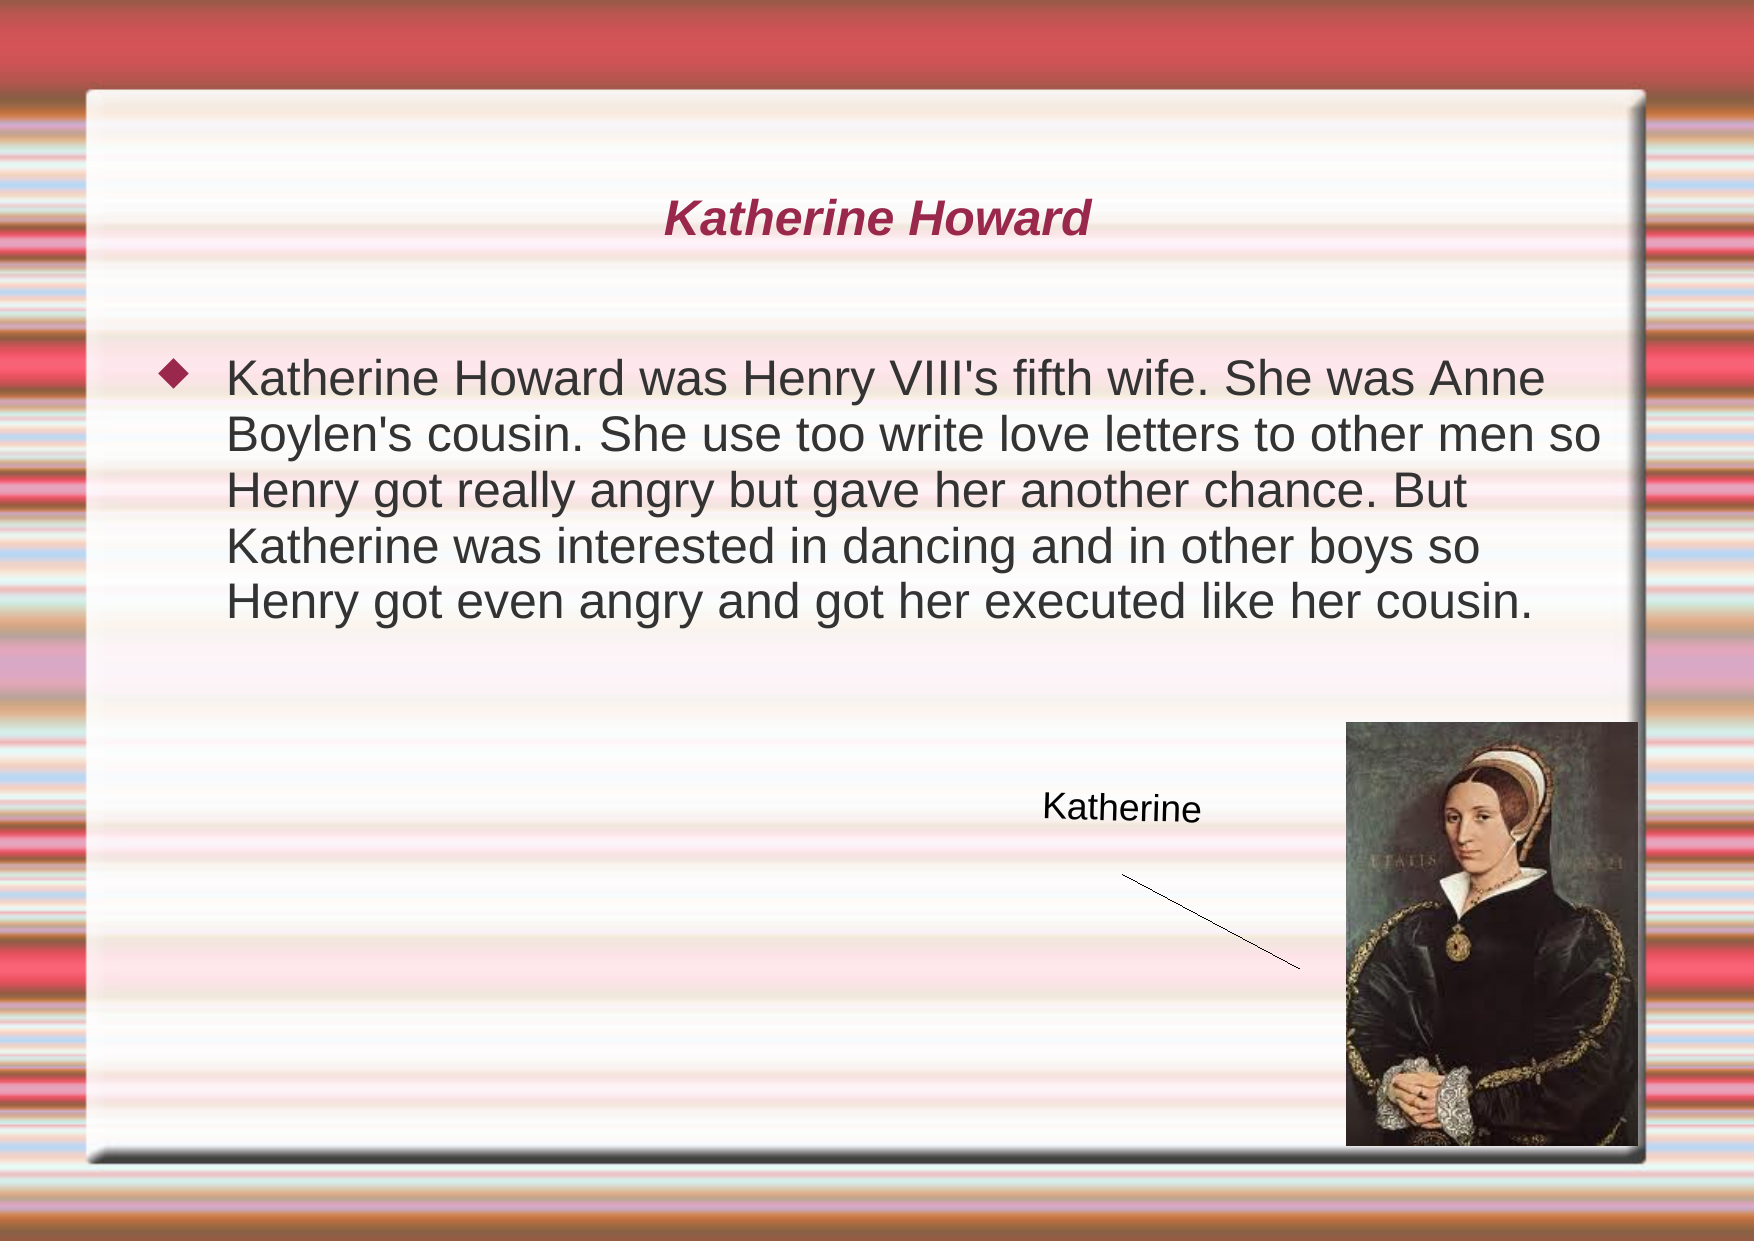

# Katherine Howard
Katherine Howard was Henry VIII's fifth wife. She was Anne Boylen's cousin. She use too write love letters to other men so Henry got really angry but gave her another chance. But Katherine was interested in dancing and in other boys so Henry got even angry and got her executed like her cousin.
Katherine